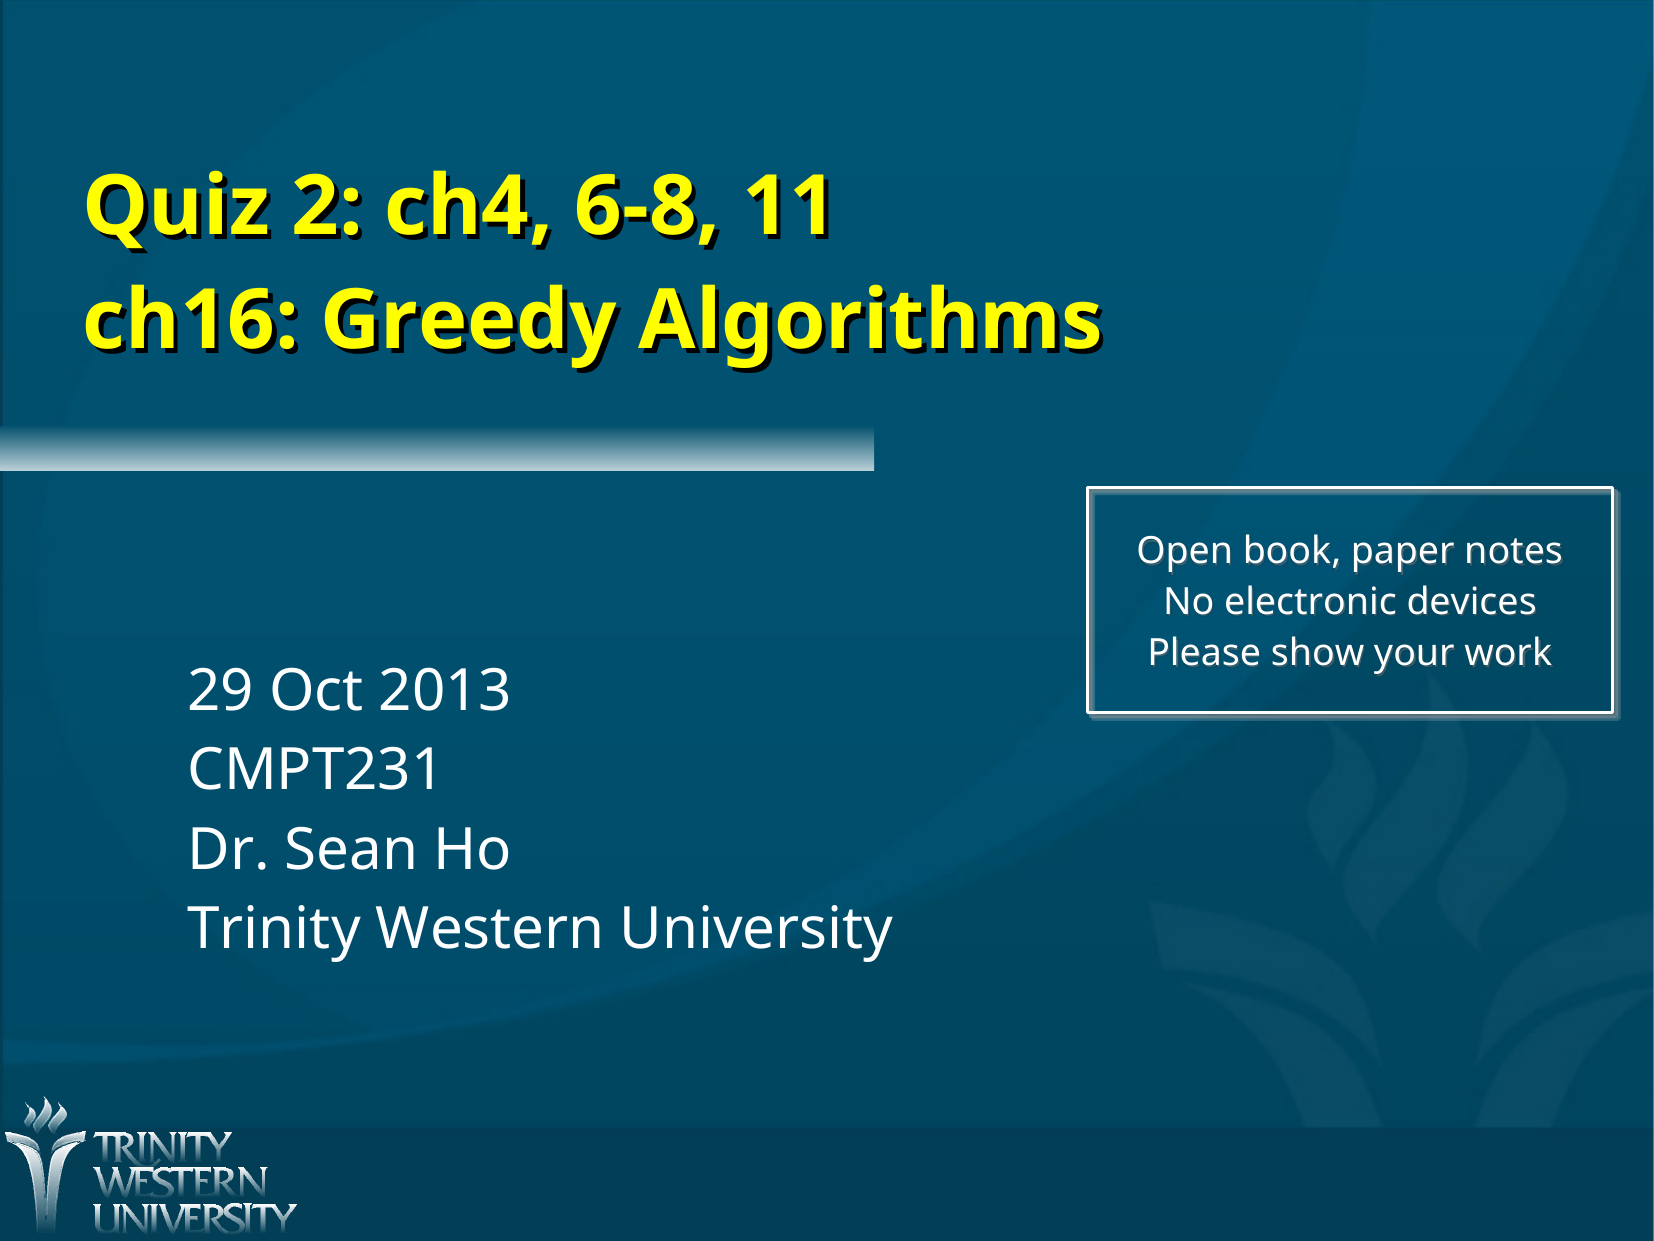

# Quiz 2: ch4, 6-8, 11 ch16: Greedy Algorithms
Open book, paper notes
No electronic devices
Please show your work
29 Oct 2013
CMPT231
Dr. Sean Ho
Trinity Western University